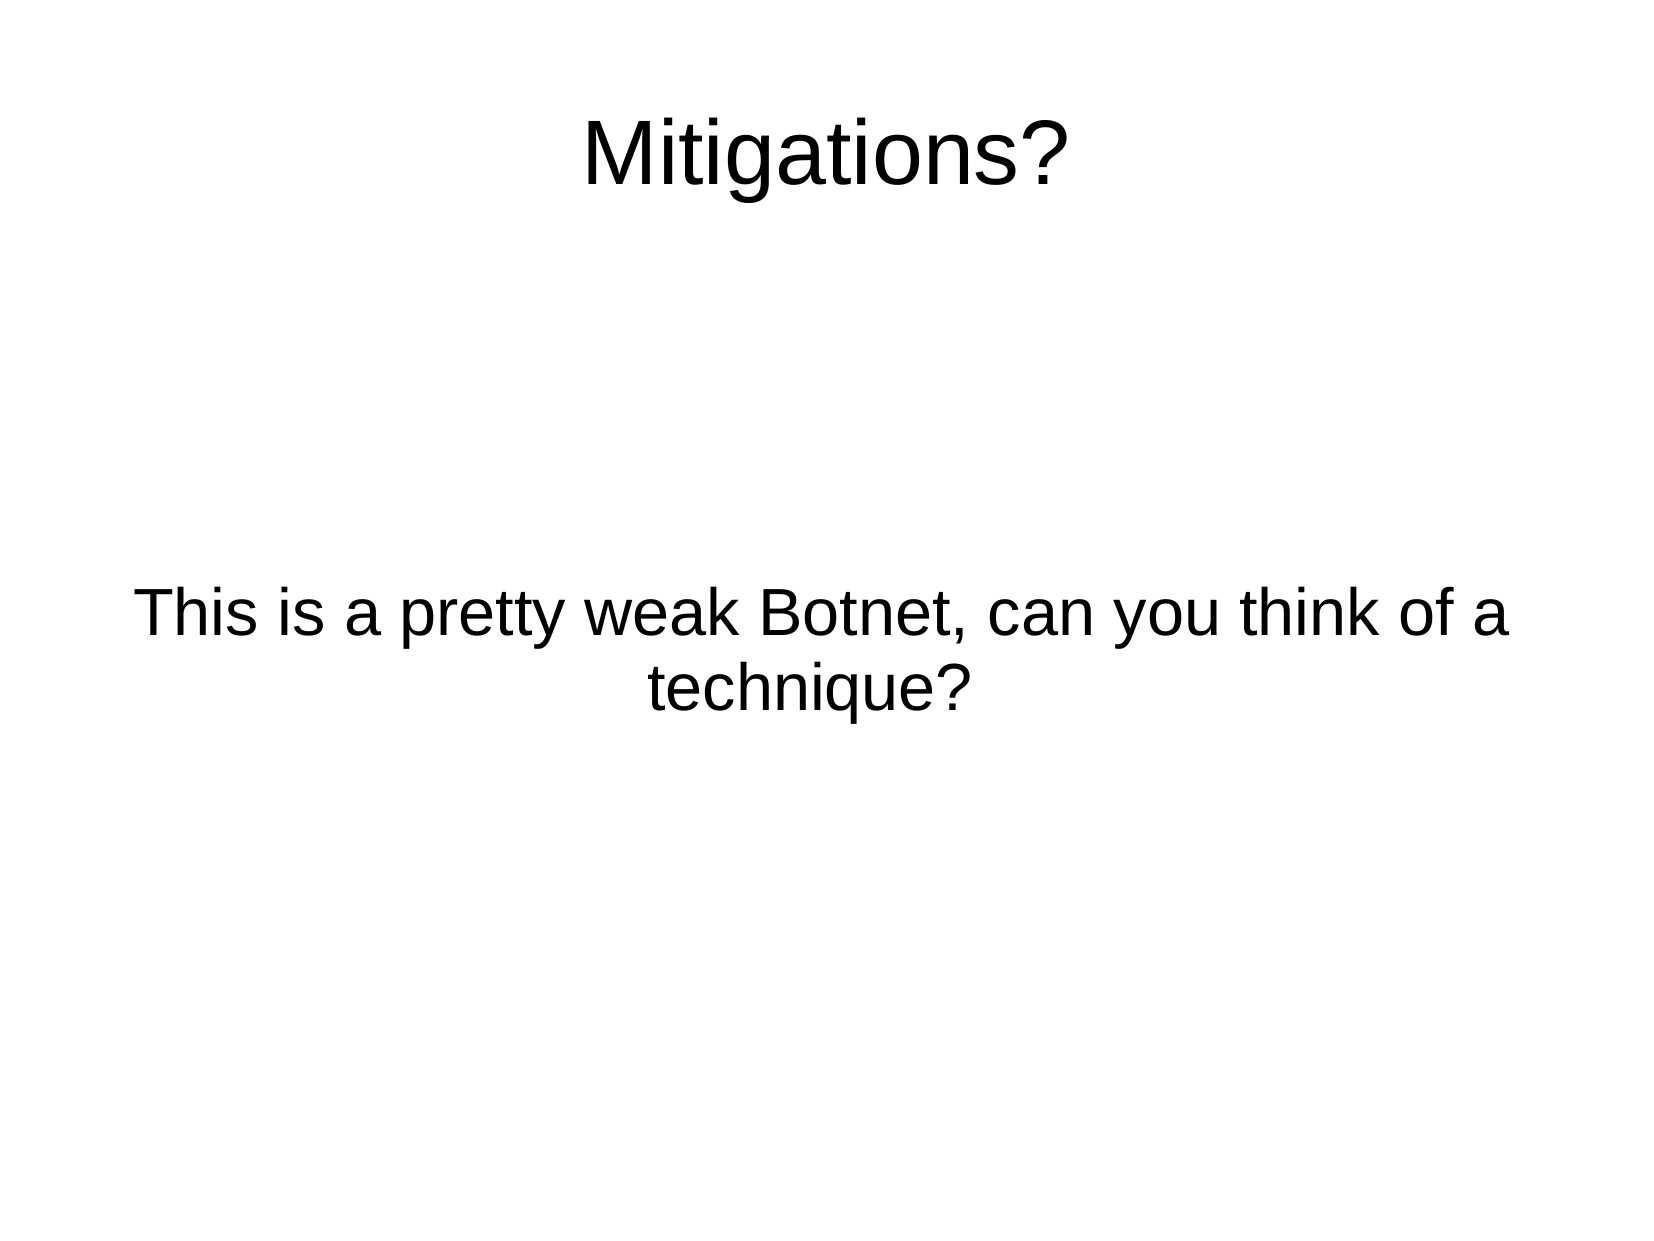

# Mitigations?
This is a pretty weak Botnet, can you think of a technique?